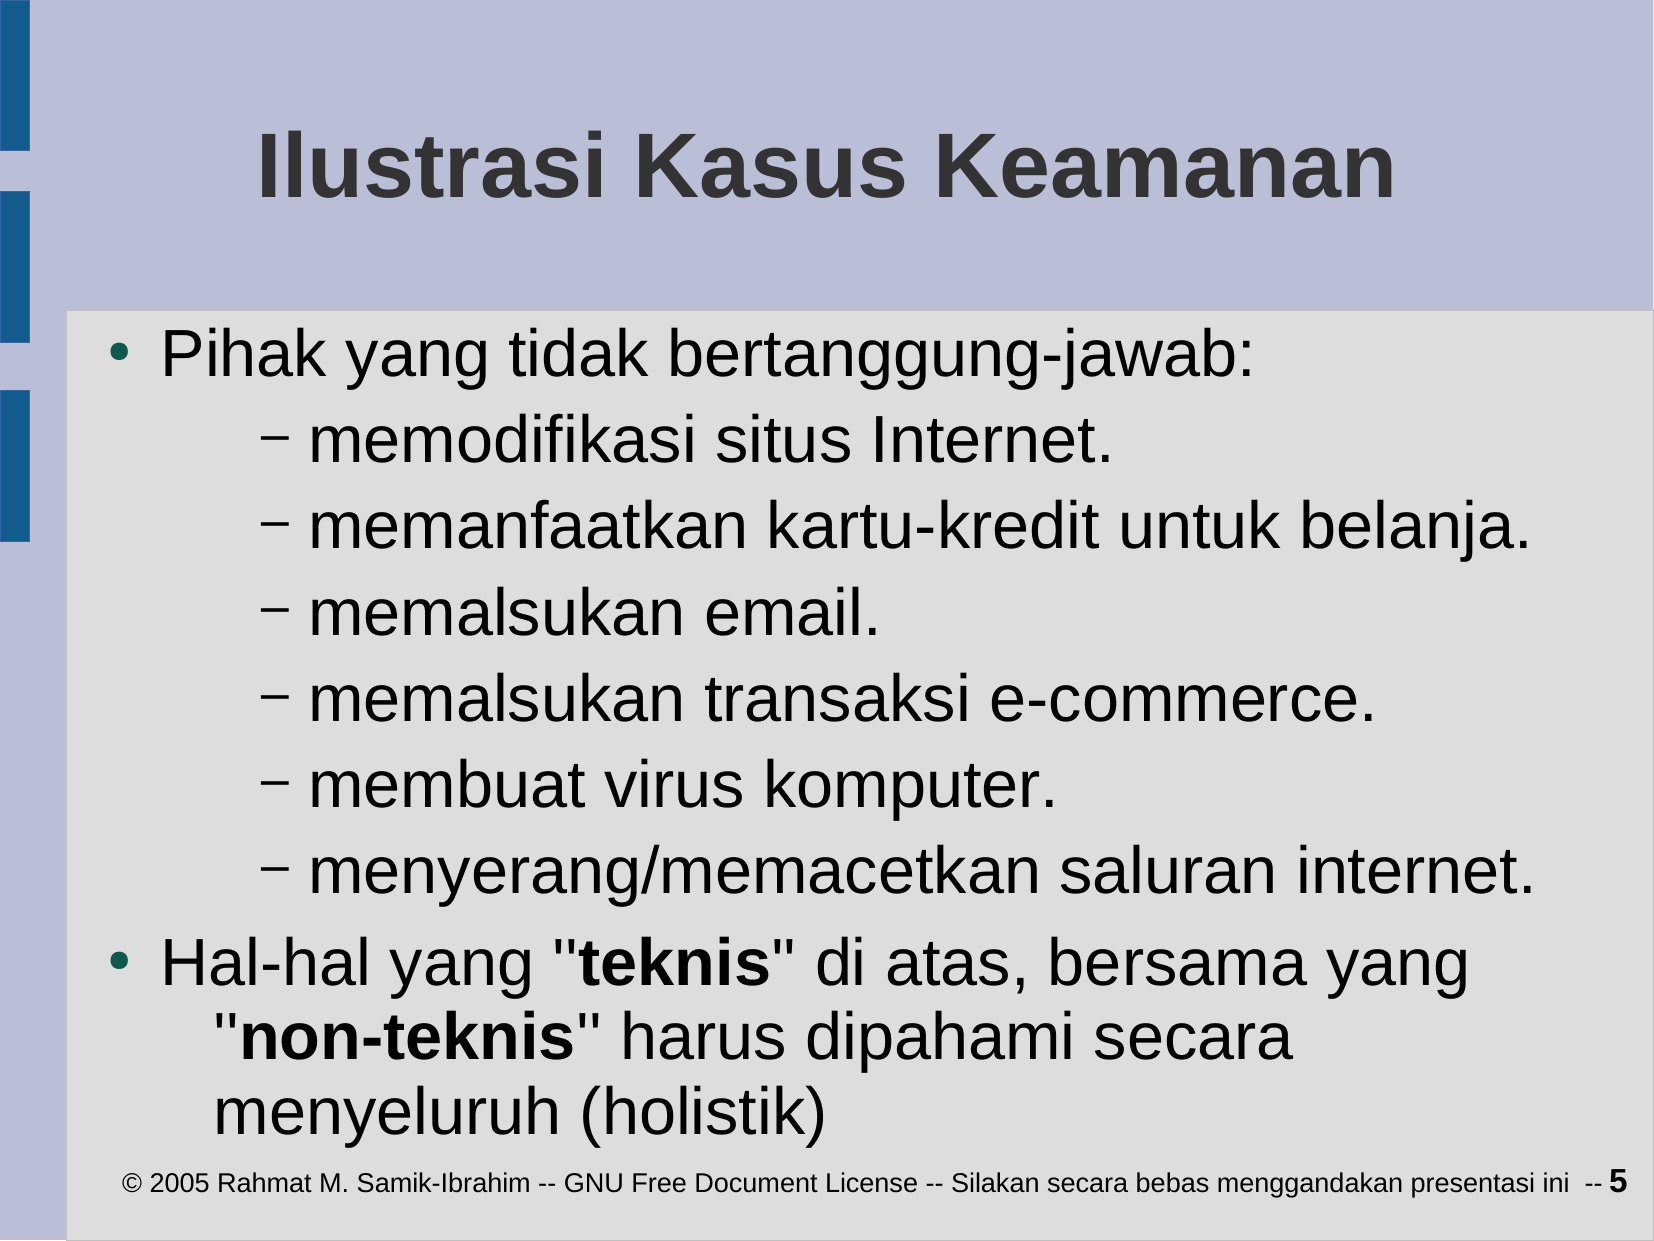

# Ilustrasi Kasus Keamanan
Pihak yang tidak bertanggung-jawab:
memodifikasi situs Internet.
memanfaatkan kartu-kredit untuk belanja.
memalsukan email.
memalsukan transaksi e-commerce.
membuat virus komputer.
menyerang/memacetkan saluran internet.
Hal-hal yang ''teknis'' di atas, bersama yang ''non-teknis'' harus dipahami secara menyeluruh (holistik)